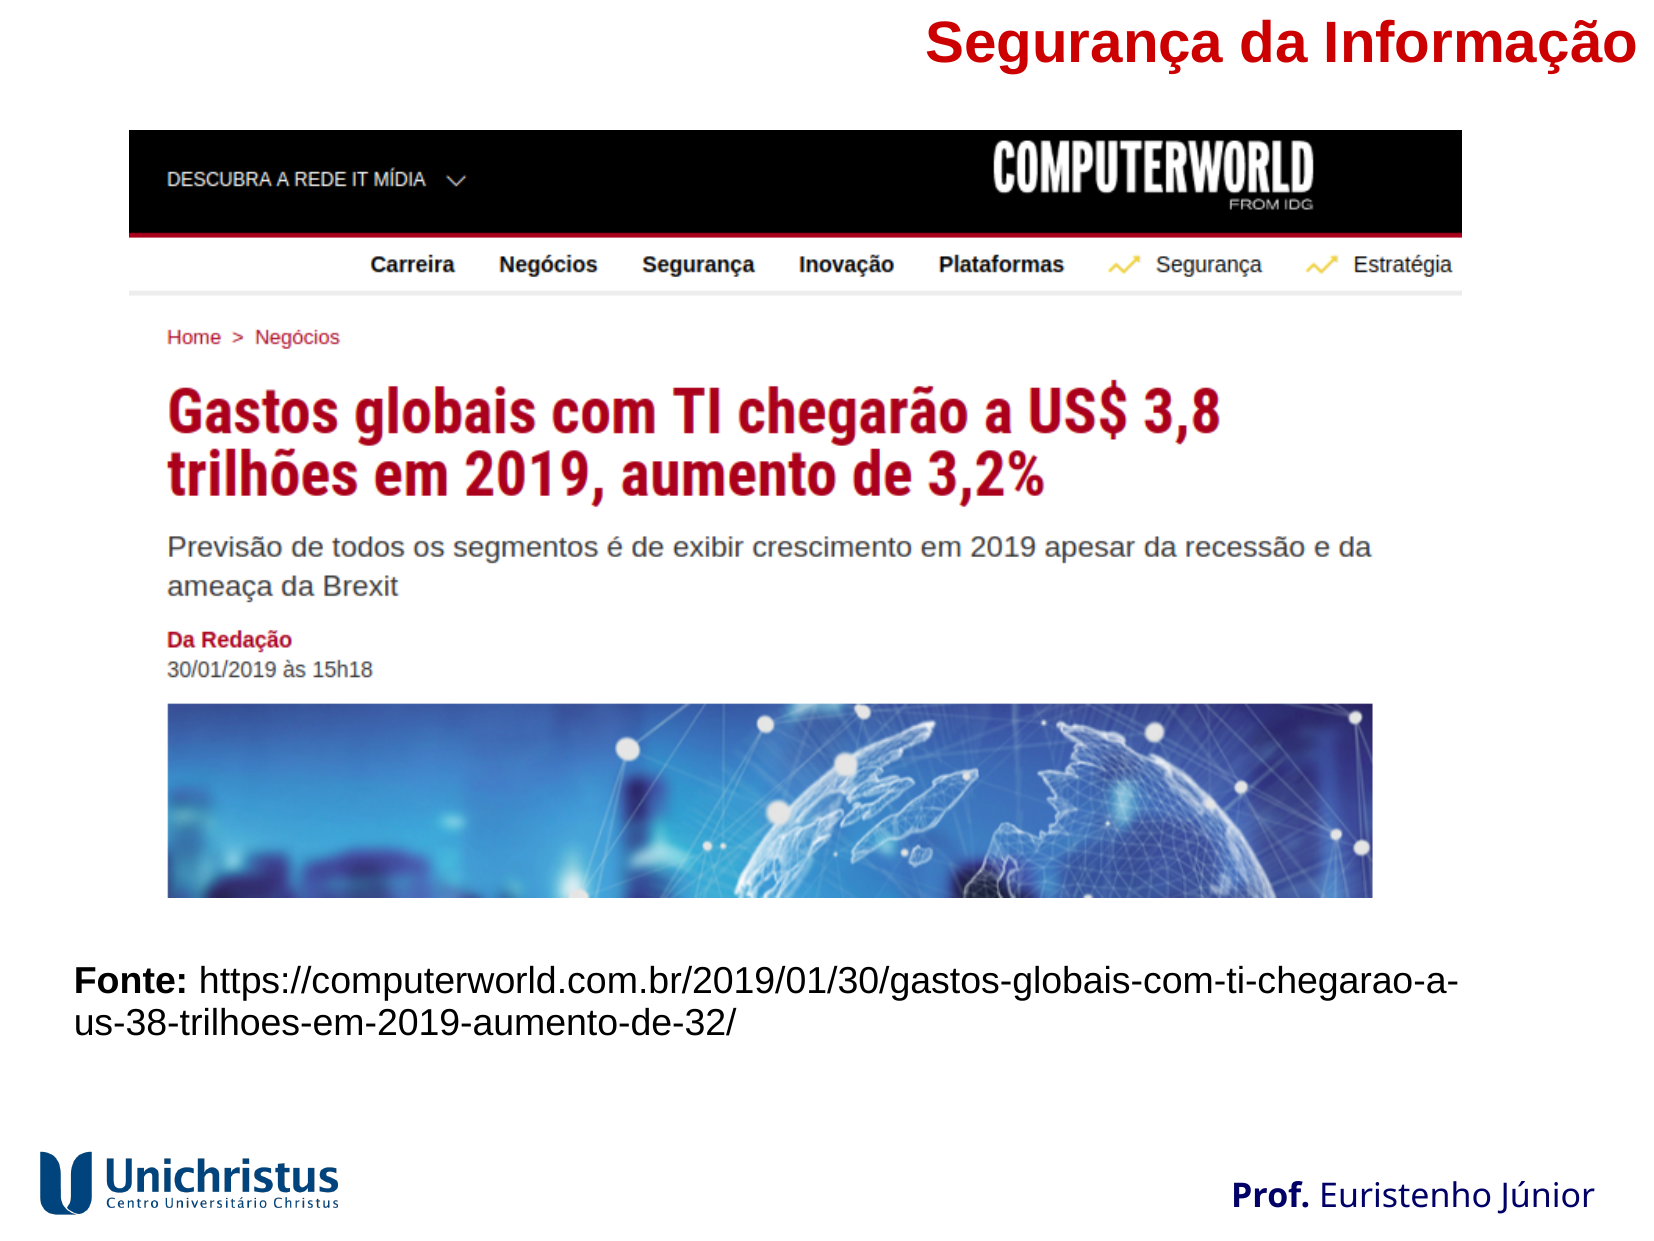

Segurança da Informação
Fonte: https://computerworld.com.br/2019/01/30/gastos-globais-com-ti-chegarao-a-us-38-trilhoes-em-2019-aumento-de-32/
Prof. Euristenho Júnior